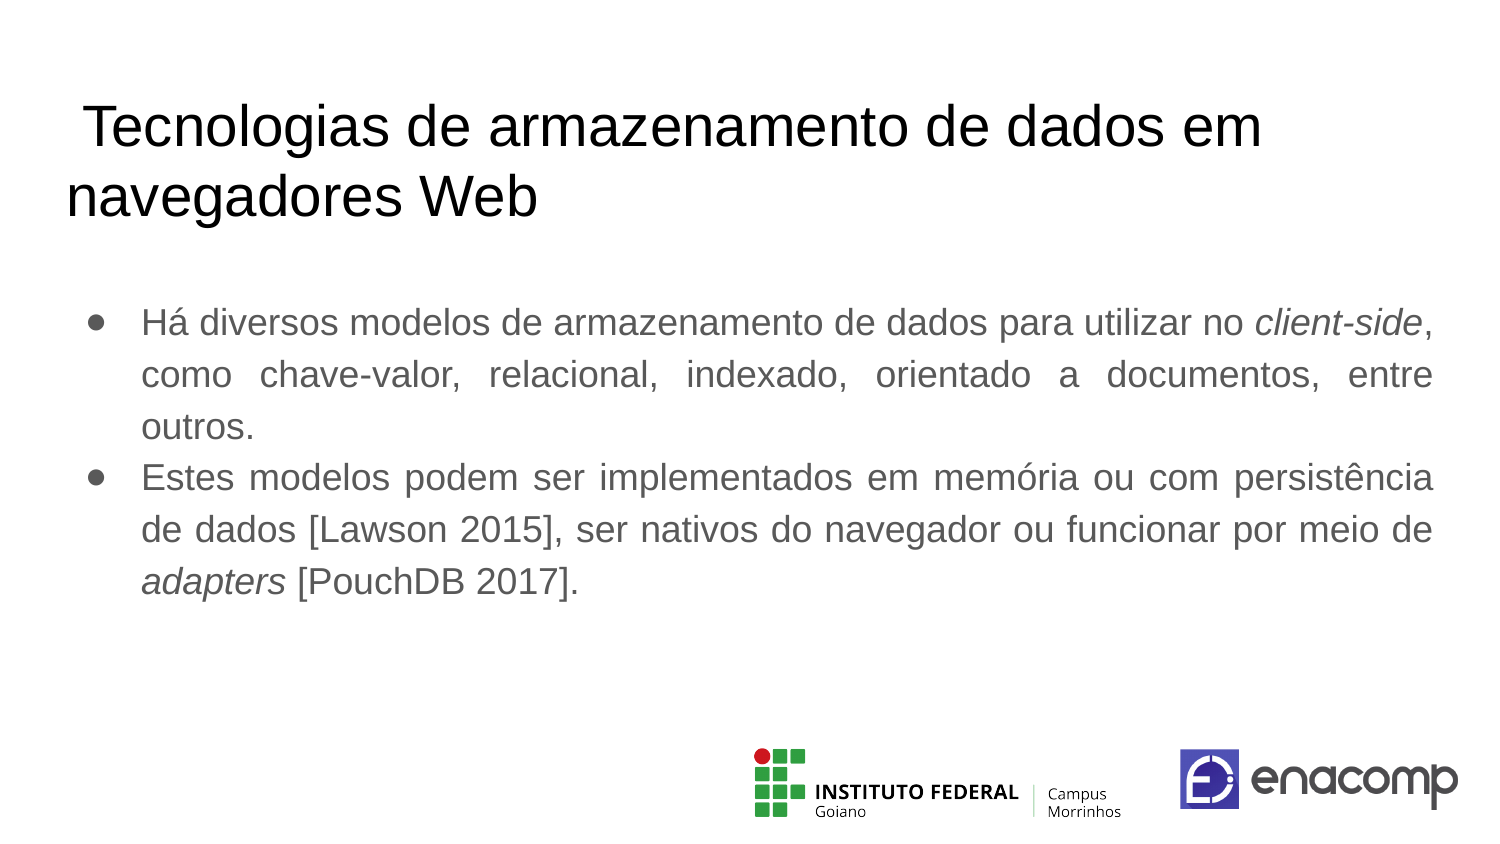

# Tecnologias de armazenamento de dados em navegadores Web
Há diversos modelos de armazenamento de dados para utilizar no client-side, como chave-valor, relacional, indexado, orientado a documentos, entre outros.
Estes modelos podem ser implementados em memória ou com persistência de dados [Lawson 2015], ser nativos do navegador ou funcionar por meio de adapters [PouchDB 2017].